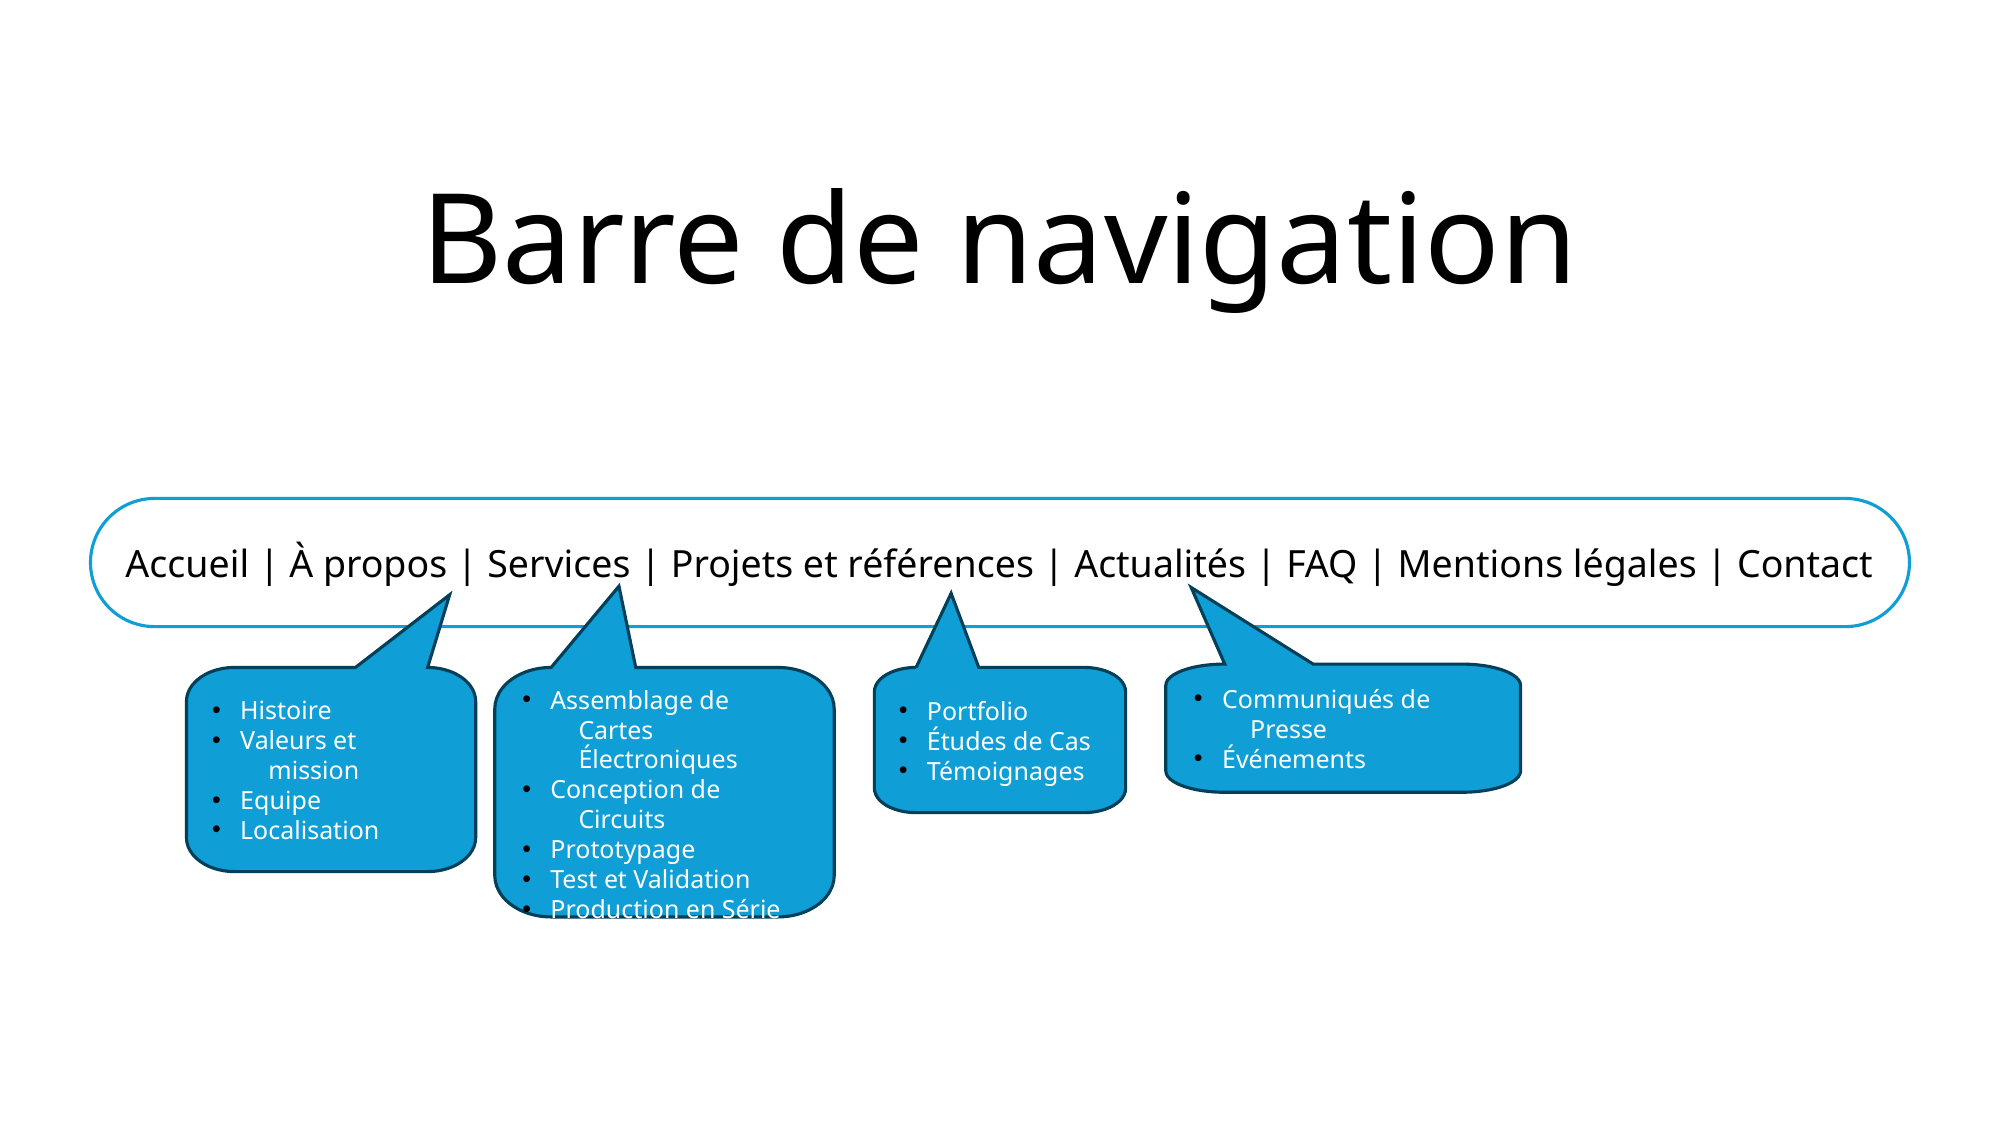

# Barre de navigation
Accueil | À propos | Services | Projets et références | Actualités | FAQ | Mentions légales | Contact
Communiqués de Presse
Événements
Histoire
Valeurs et mission
Equipe
Localisation
Assemblage de Cartes Électroniques
Conception de Circuits
Prototypage
Test et Validation
Production en Série
Portfolio
Études de Cas
Témoignages